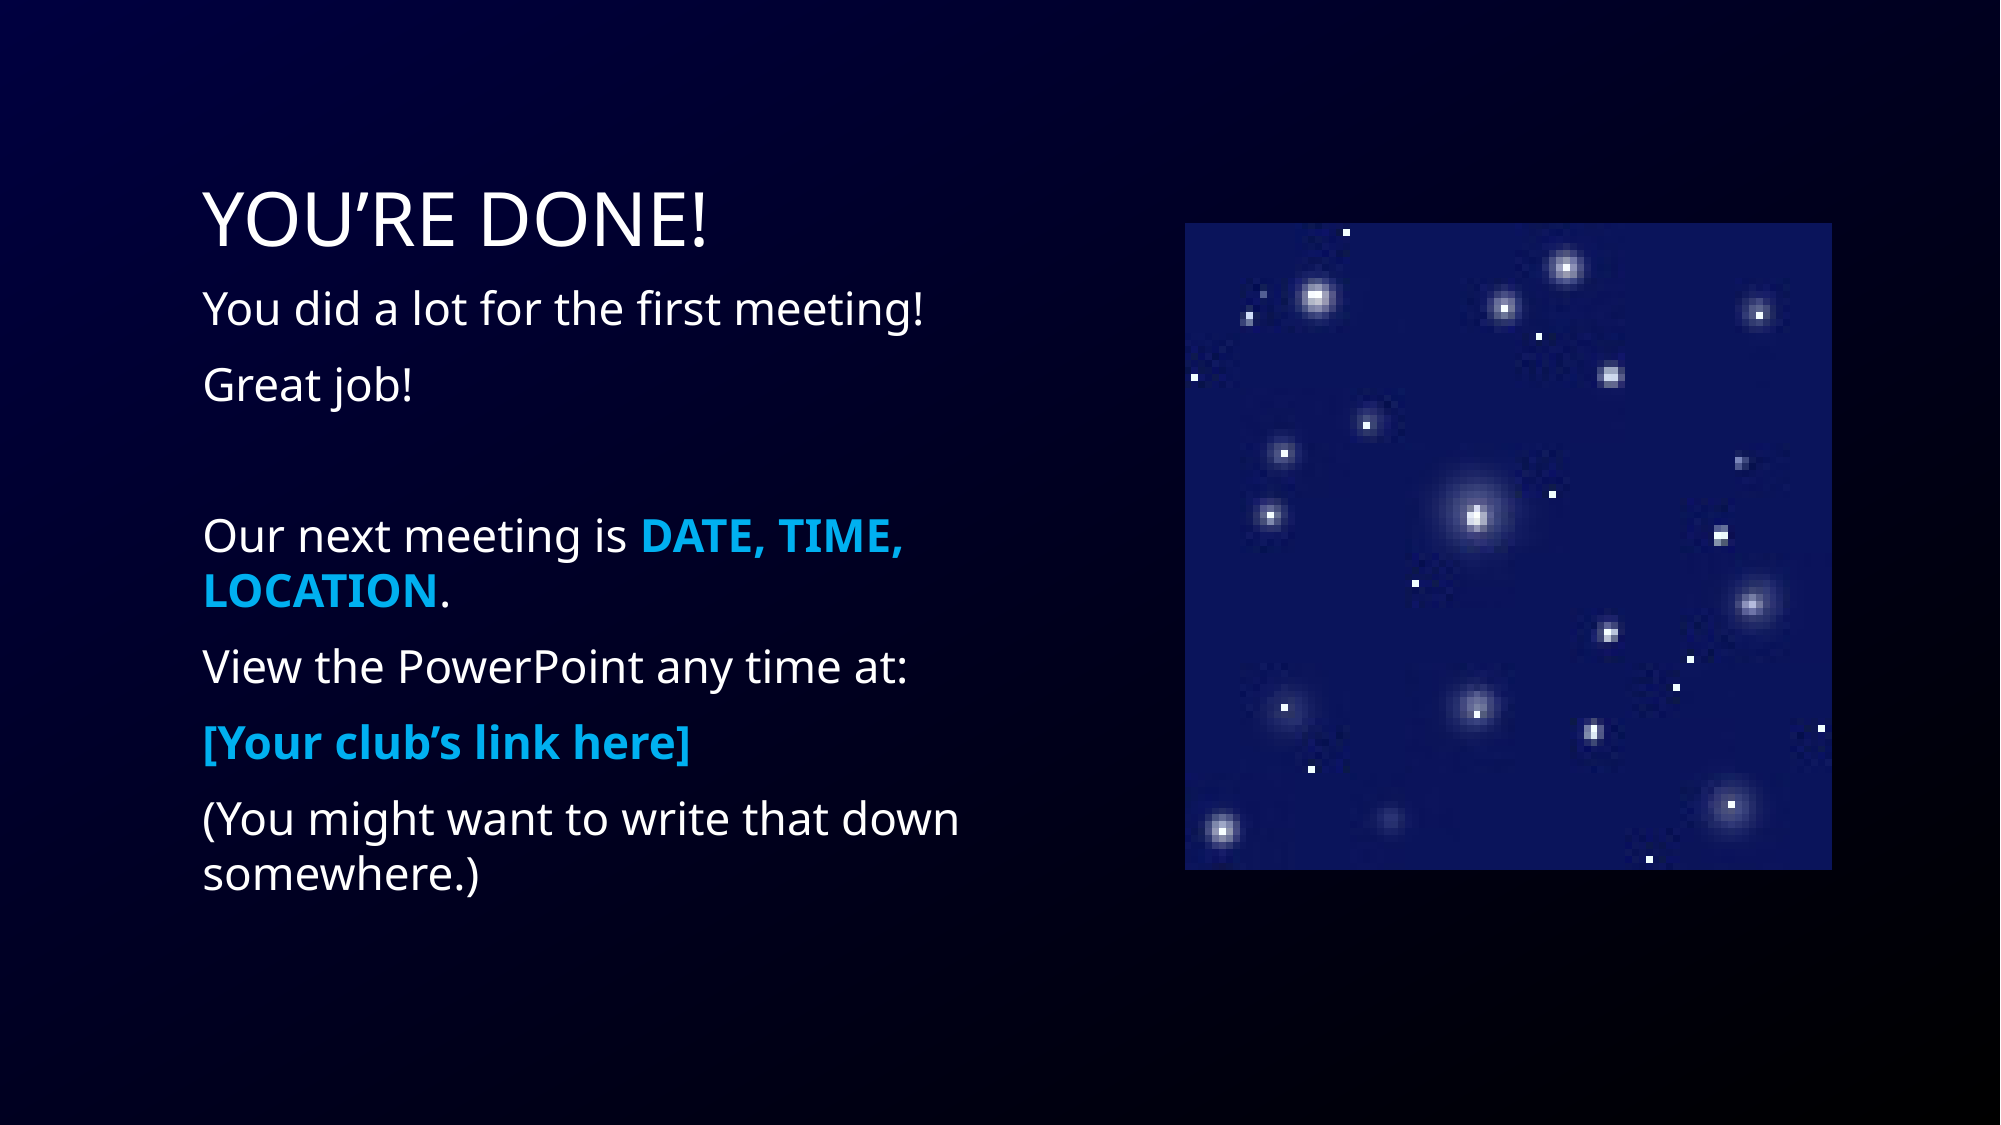

# You’re done!
You did a lot for the first meeting!
Great job!
Our next meeting is DATE, TIME, LOCATION.
View the PowerPoint any time at:
[Your club’s link here]
(You might want to write that down somewhere.)